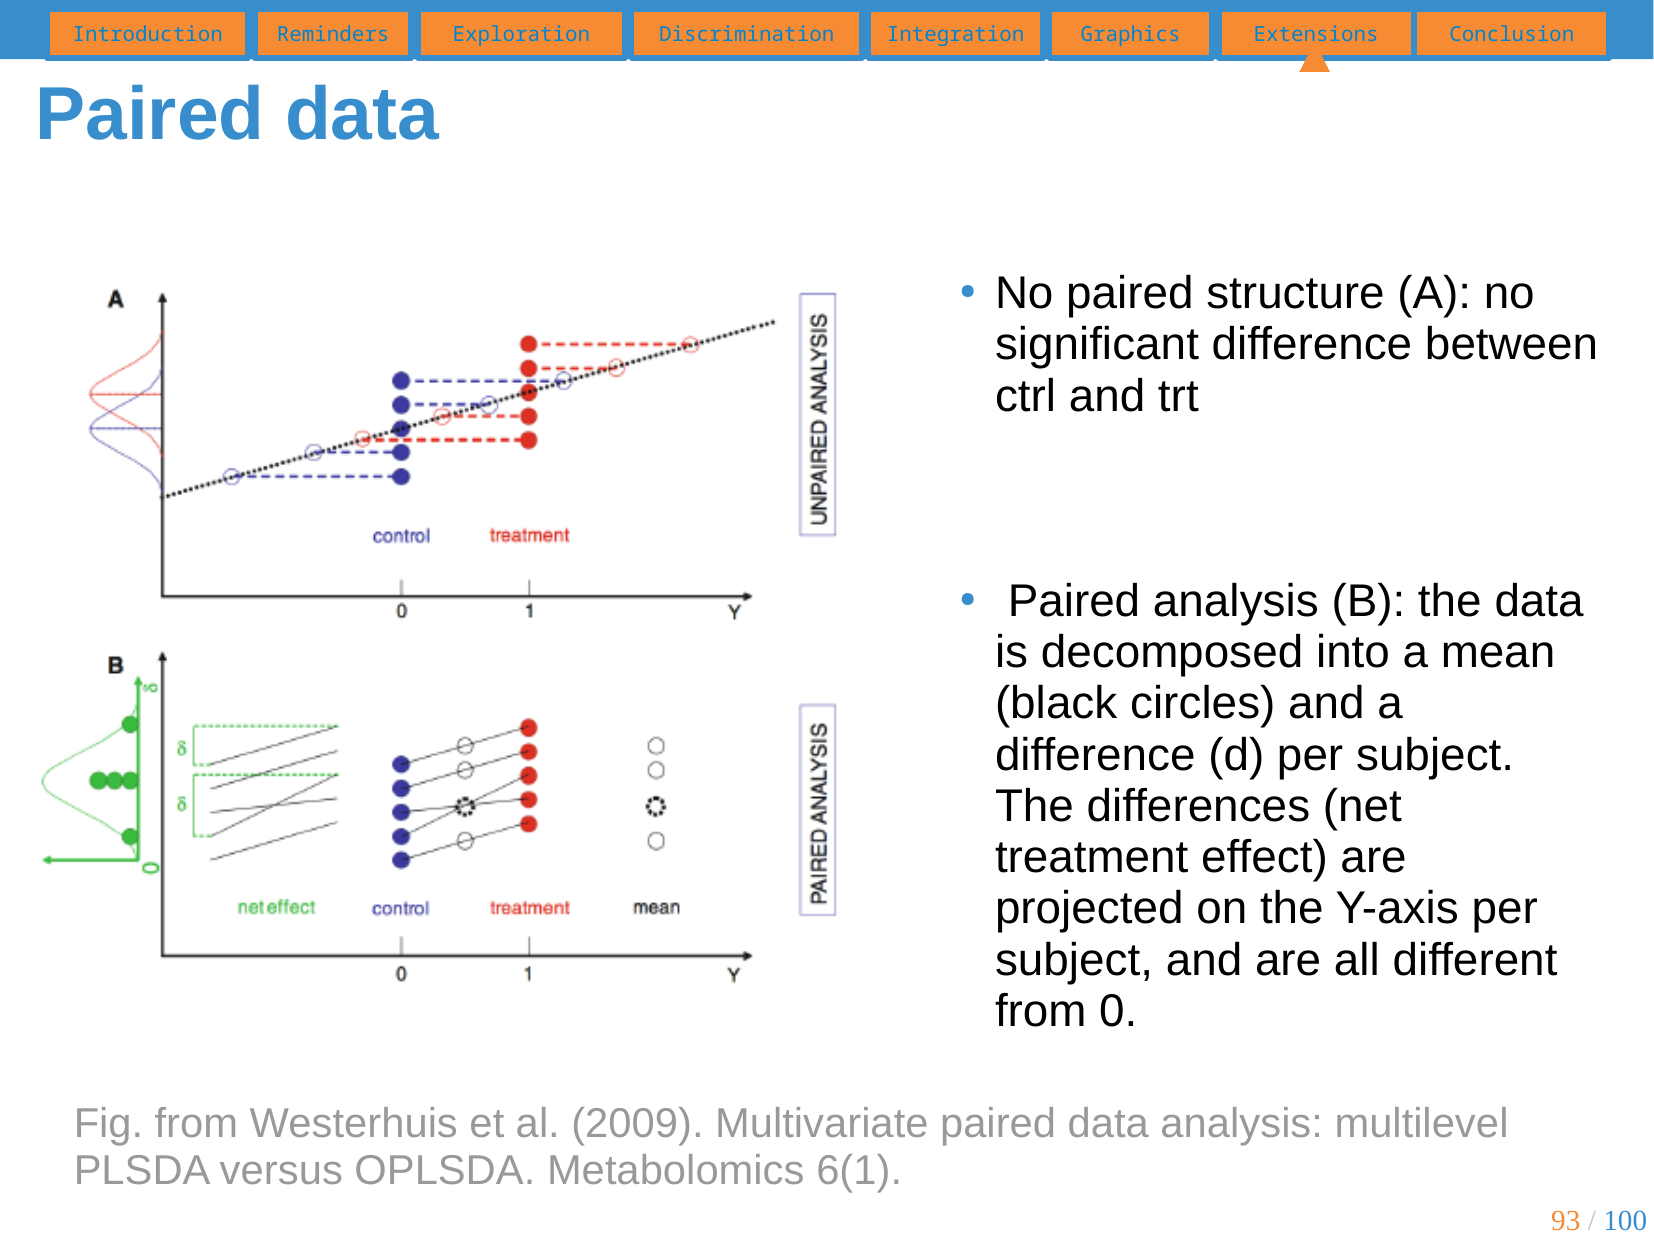

# Paired data
No paired structure (A): no significant difference between ctrl and trt
 Paired analysis (B): the data is decomposed into a mean (black circles) and a difference (d) per subject. The differences (net treatment effect) are projected on the Y-axis per subject, and are all different from 0.
Fig. from Westerhuis et al. (2009). Multivariate paired data analysis: multilevel PLSDA versus OPLSDA. Metabolomics 6(1).
93